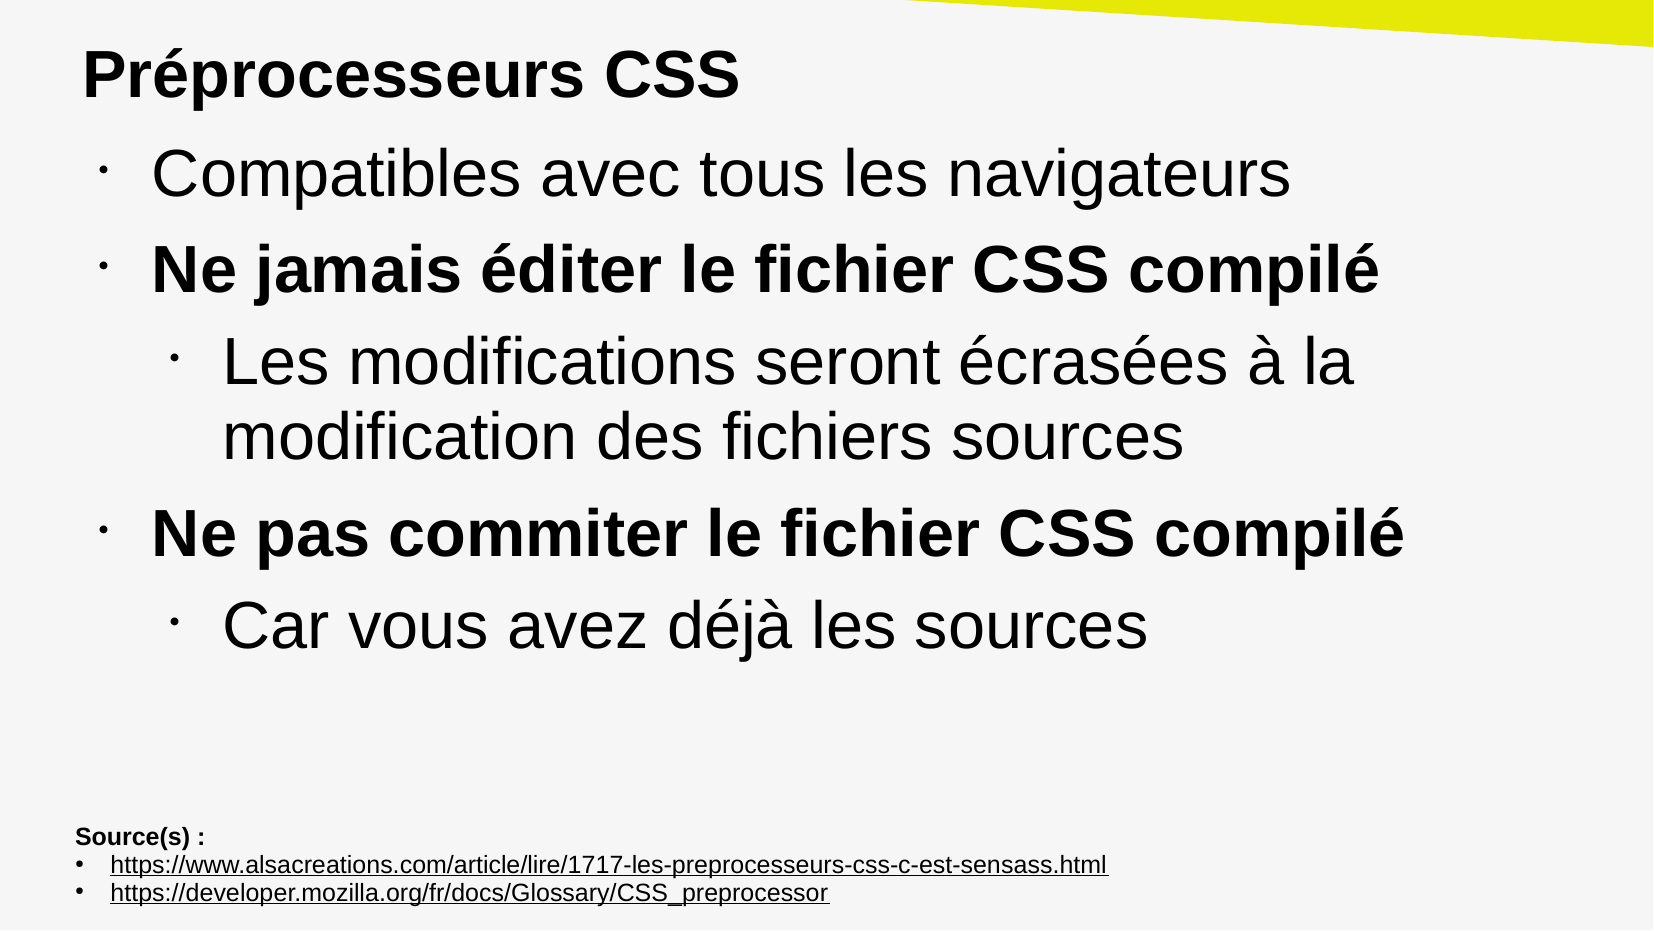

# Préprocesseurs CSS
Compatibles avec tous les navigateurs
Ne jamais éditer le fichier CSS compilé
Les modifications seront écrasées à la modification des fichiers sources
Ne pas commiter le fichier CSS compilé
Car vous avez déjà les sources
Source(s) :
https://www.alsacreations.com/article/lire/1717-les-preprocesseurs-css-c-est-sensass.html
https://developer.mozilla.org/fr/docs/Glossary/CSS_preprocessor